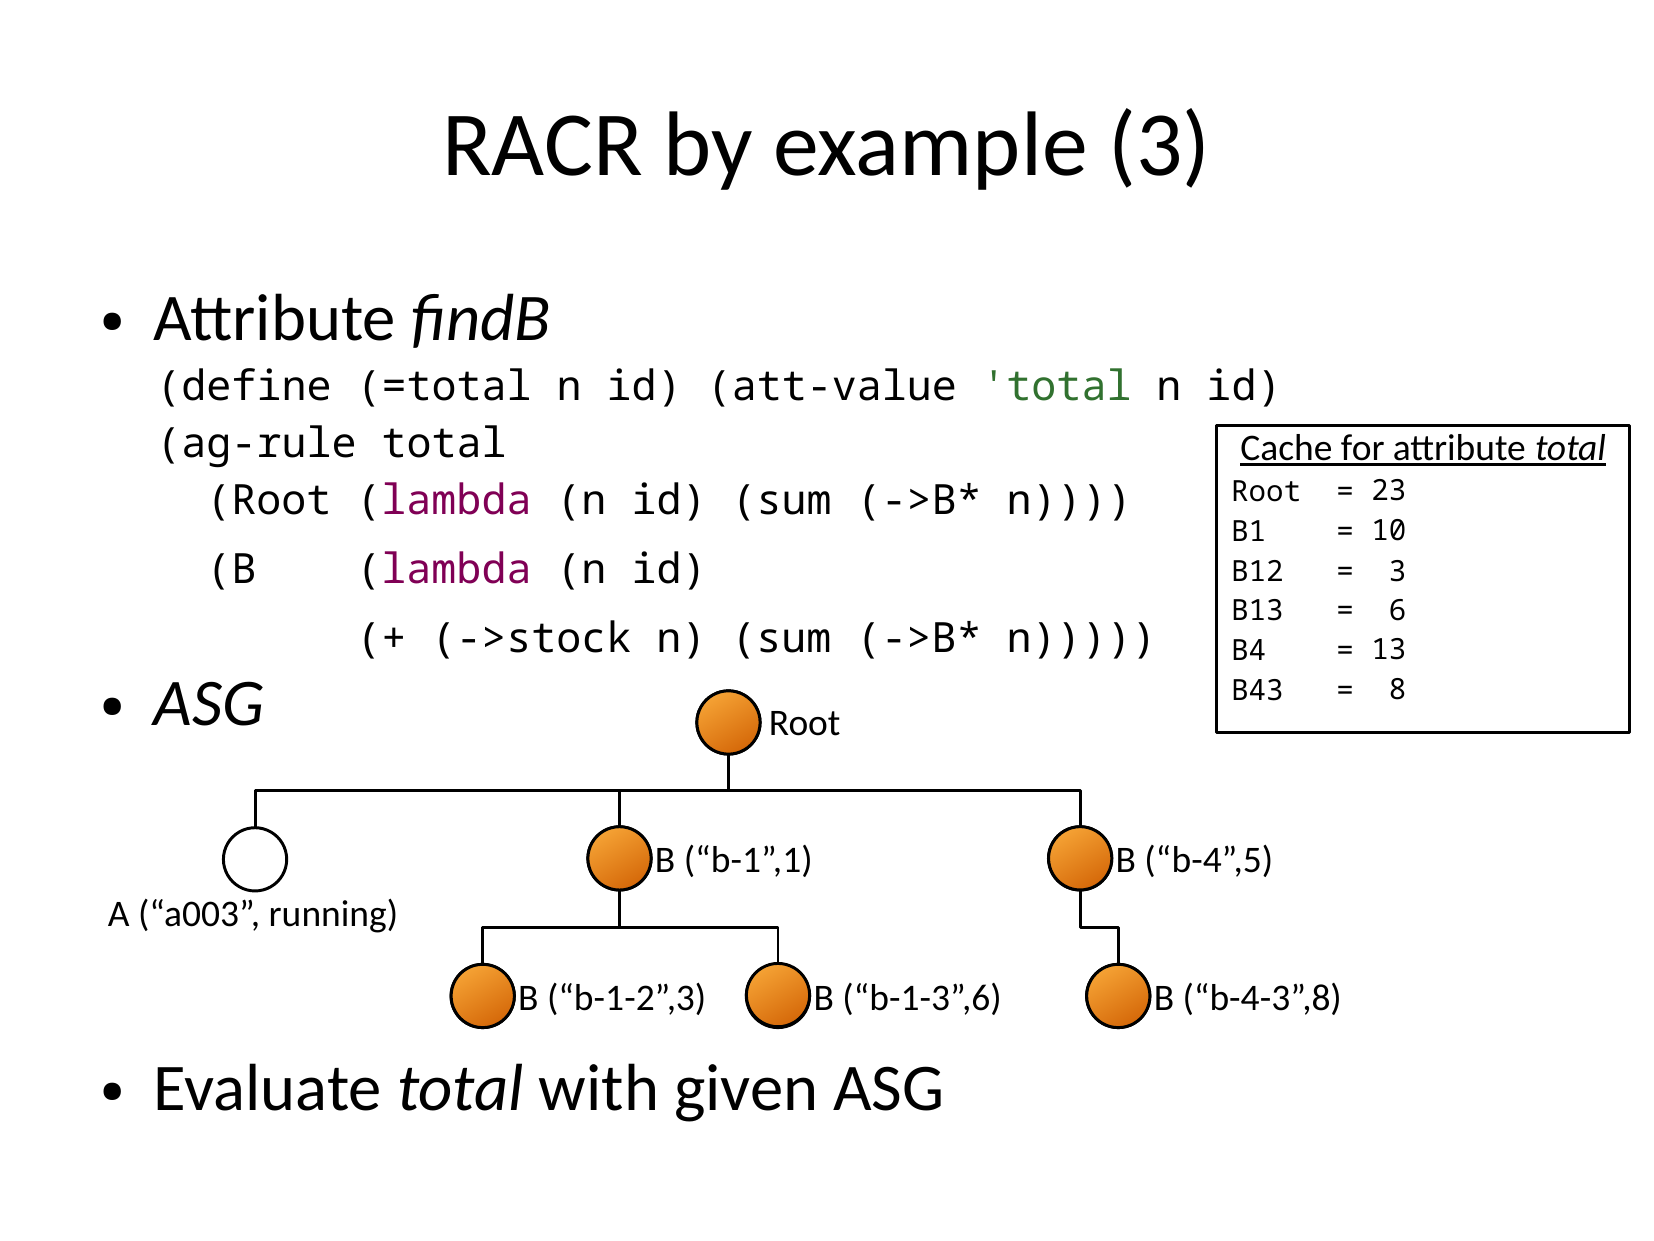

# RACR by example (3)
Attribute findB
ASG
Evaluate total with given ASG
(define (=total n id) (att-value 'total n id)
(ag-rule total
 (Root (lambda (n id) (sum (->B* n))))
 (B (lambda (n id)
 (+ (->stock n) (sum (->B* n)))))
Cache for attribute total
Root =
B1 =
B12 =
B13 =
B4 =
B43 =
10
6
23
13
8
3
Root
B (“b-1”,1)
B (“b-4”,5)
A (“a003”, running)
B (“b-1-2”,3)
B (“b-1-3”,6)
B (“b-4-3”,8)